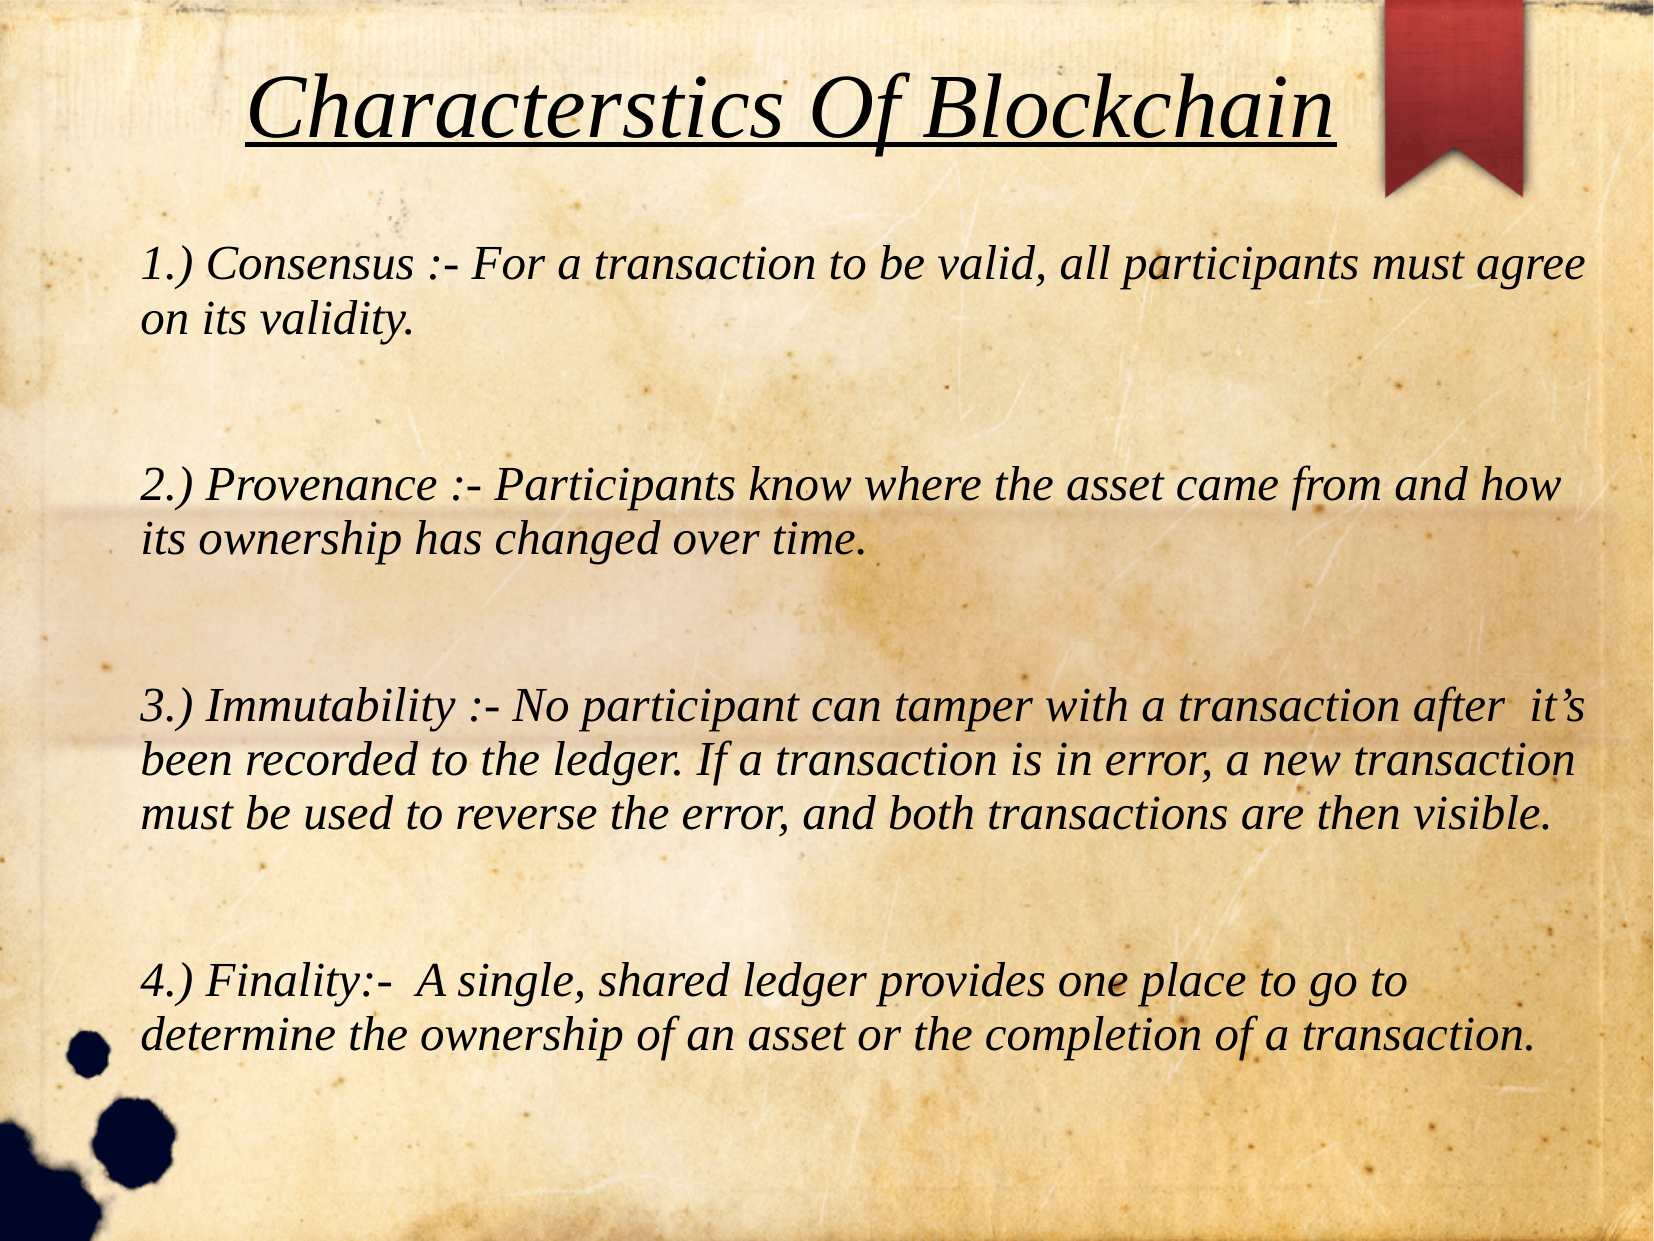

# Characterstics Of Blockchain
1.) Consensus :- For a transaction to be valid, all participants must agree on its validity.
2.) Provenance :- Participants know where the asset came from and how its ownership has changed over time.
3.) Immutability :- No participant can tamper with a transaction after it’s been recorded to the ledger. If a transaction is in error, a new transaction must be used to reverse the error, and both transactions are then visible.
4.) Finality:- A single, shared ledger provides one place to go to determine the ownership of an asset or the completion of a transaction.